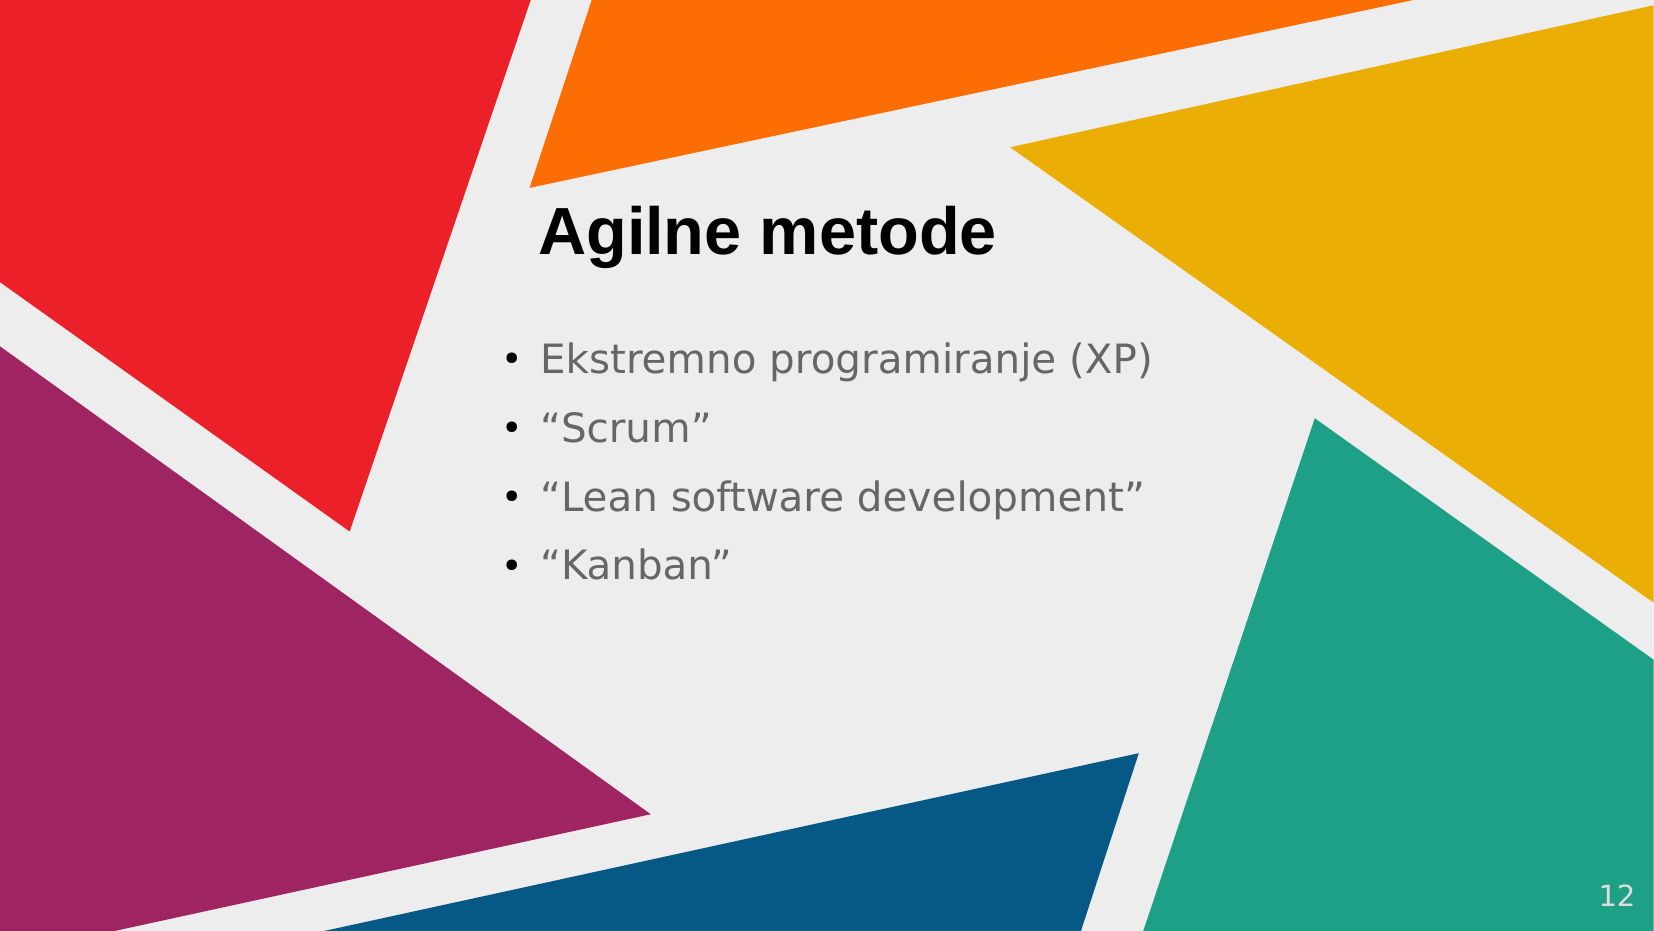

# Agilne metode
Ekstremno programiranje (XP)
“Scrum”
“Lean software development”
“Kanban”
12